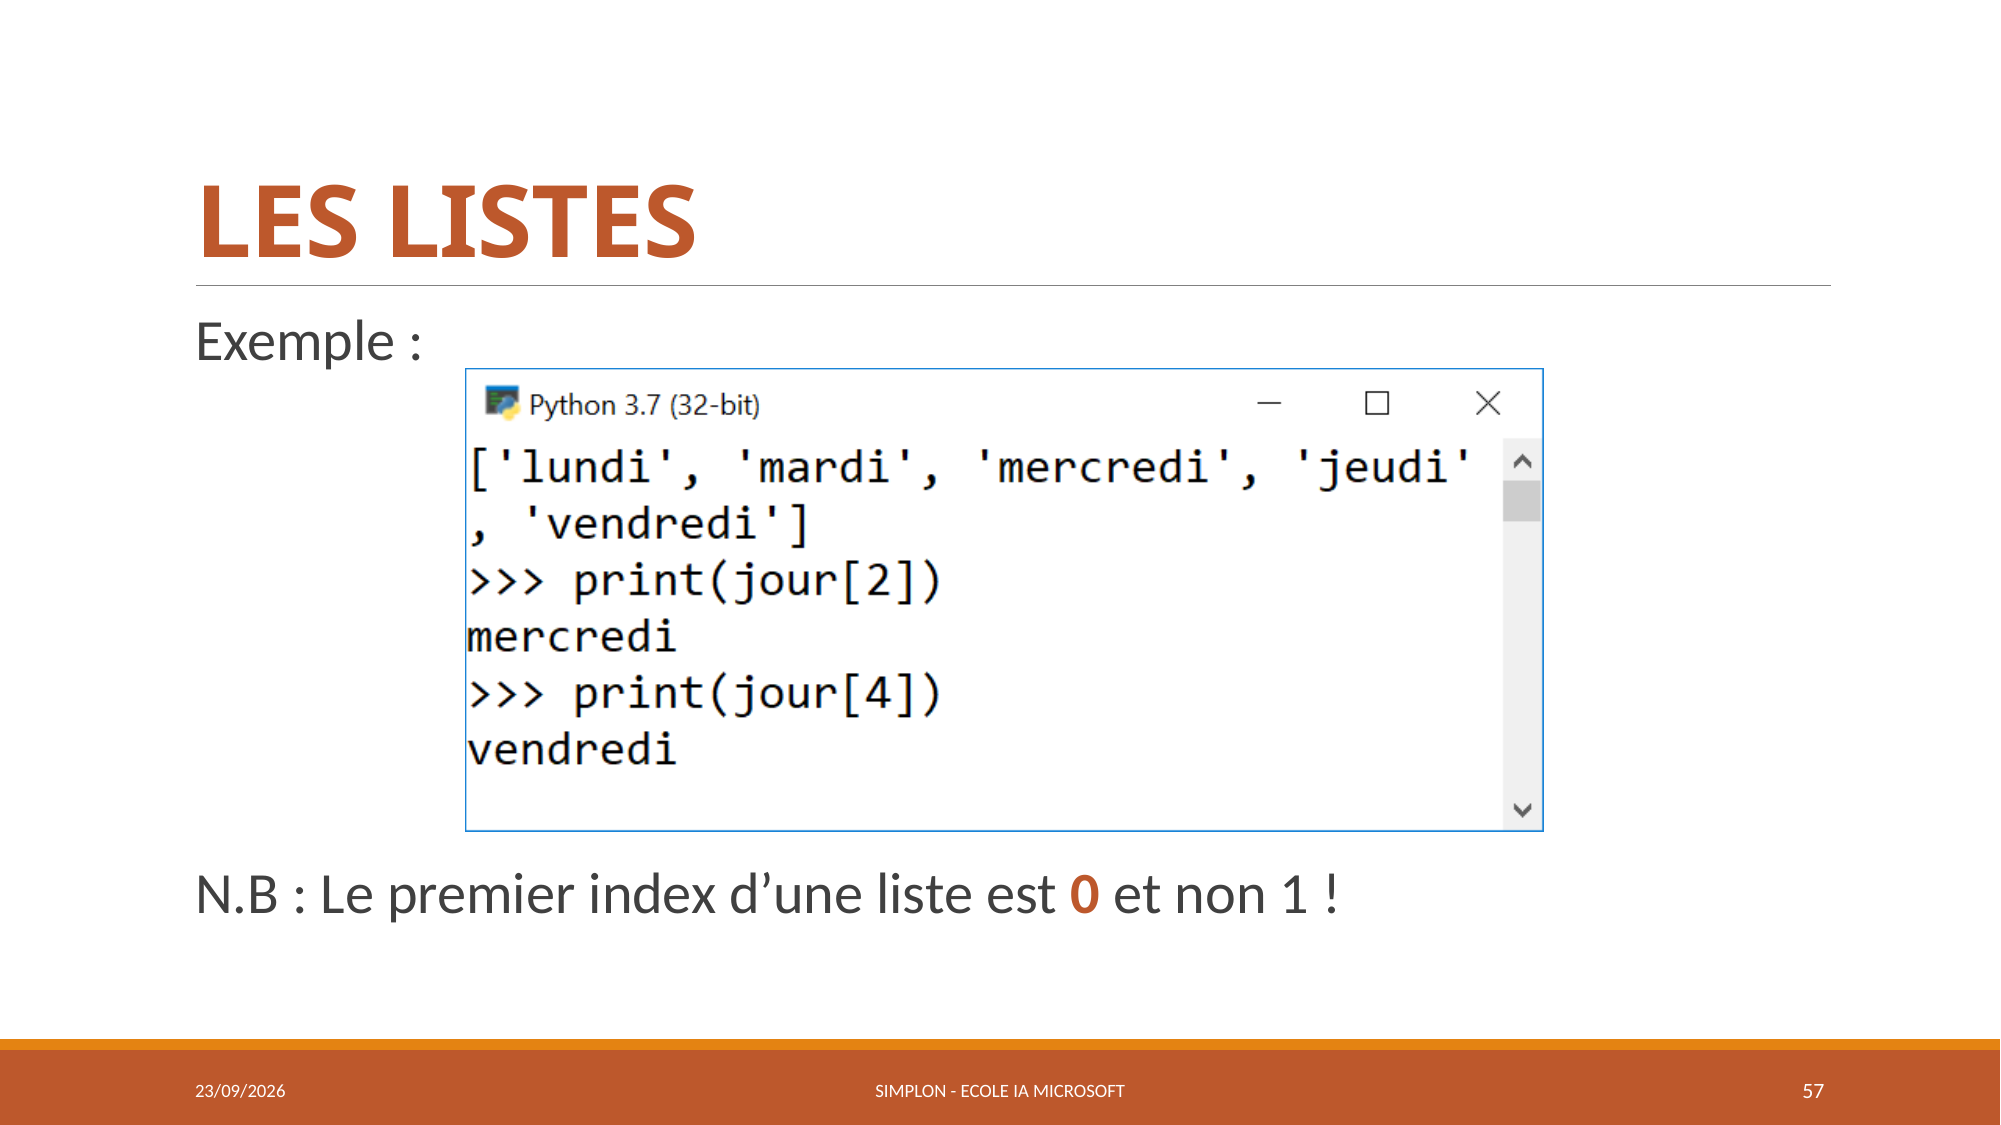

# LES LISTES
Exemple :
N.B : Le premier index d’une liste est 0 et non 1 !
Simplon - Ecole IA Microsoft